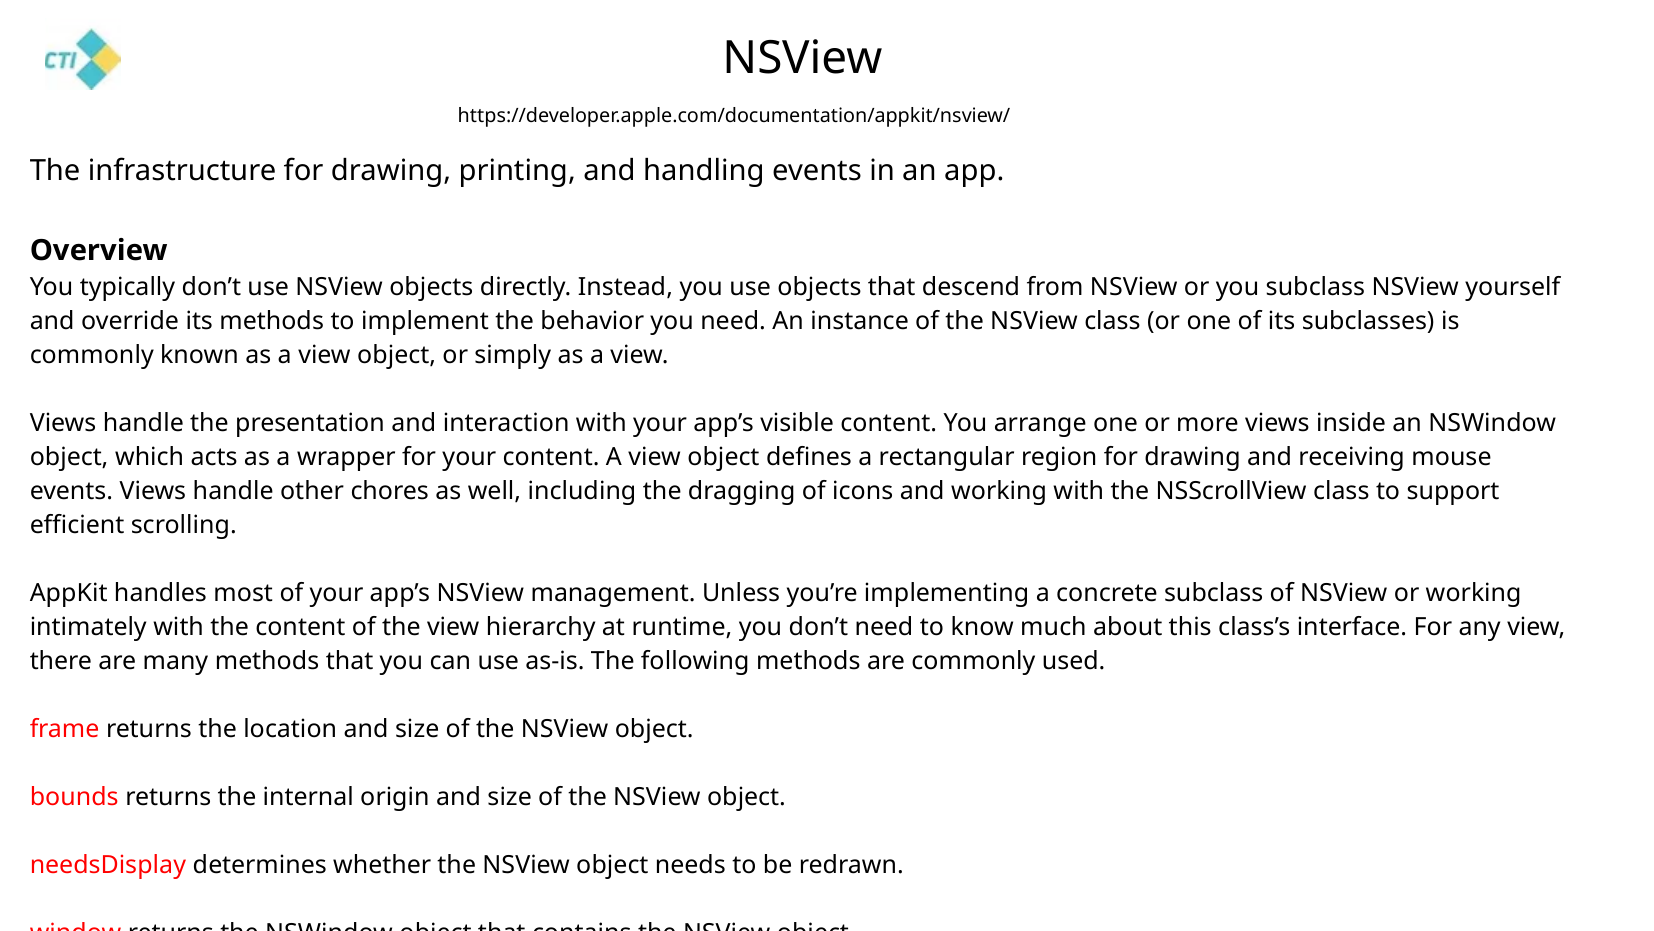

NSView
https://developer.apple.com/documentation/appkit/nsview/
The infrastructure for drawing, printing, and handling events in an app.
Overview
You typically don’t use NSView objects directly. Instead, you use objects that descend from NSView or you subclass NSView yourself and override its methods to implement the behavior you need. An instance of the NSView class (or one of its subclasses) is commonly known as a view object, or simply as a view.
Views handle the presentation and interaction with your app’s visible content. You arrange one or more views inside an NSWindow object, which acts as a wrapper for your content. A view object defines a rectangular region for drawing and receiving mouse events. Views handle other chores as well, including the dragging of icons and working with the NSScrollView class to support efficient scrolling.
AppKit handles most of your app’s NSView management. Unless you’re implementing a concrete subclass of NSView or working intimately with the content of the view hierarchy at runtime, you don’t need to know much about this class’s interface. For any view, there are many methods that you can use as-is. The following methods are commonly used.
frame returns the location and size of the NSView object.
bounds returns the internal origin and size of the NSView object.
needsDisplay determines whether the NSView object needs to be redrawn.
window returns the NSWindow object that contains the NSView object.
draw(_:) draws the NSView object. (All subclasses must implement this method, but it’s rarely invoked explicitly.) An alternative to drawing is to update the layer directly using the updateLayer() method.